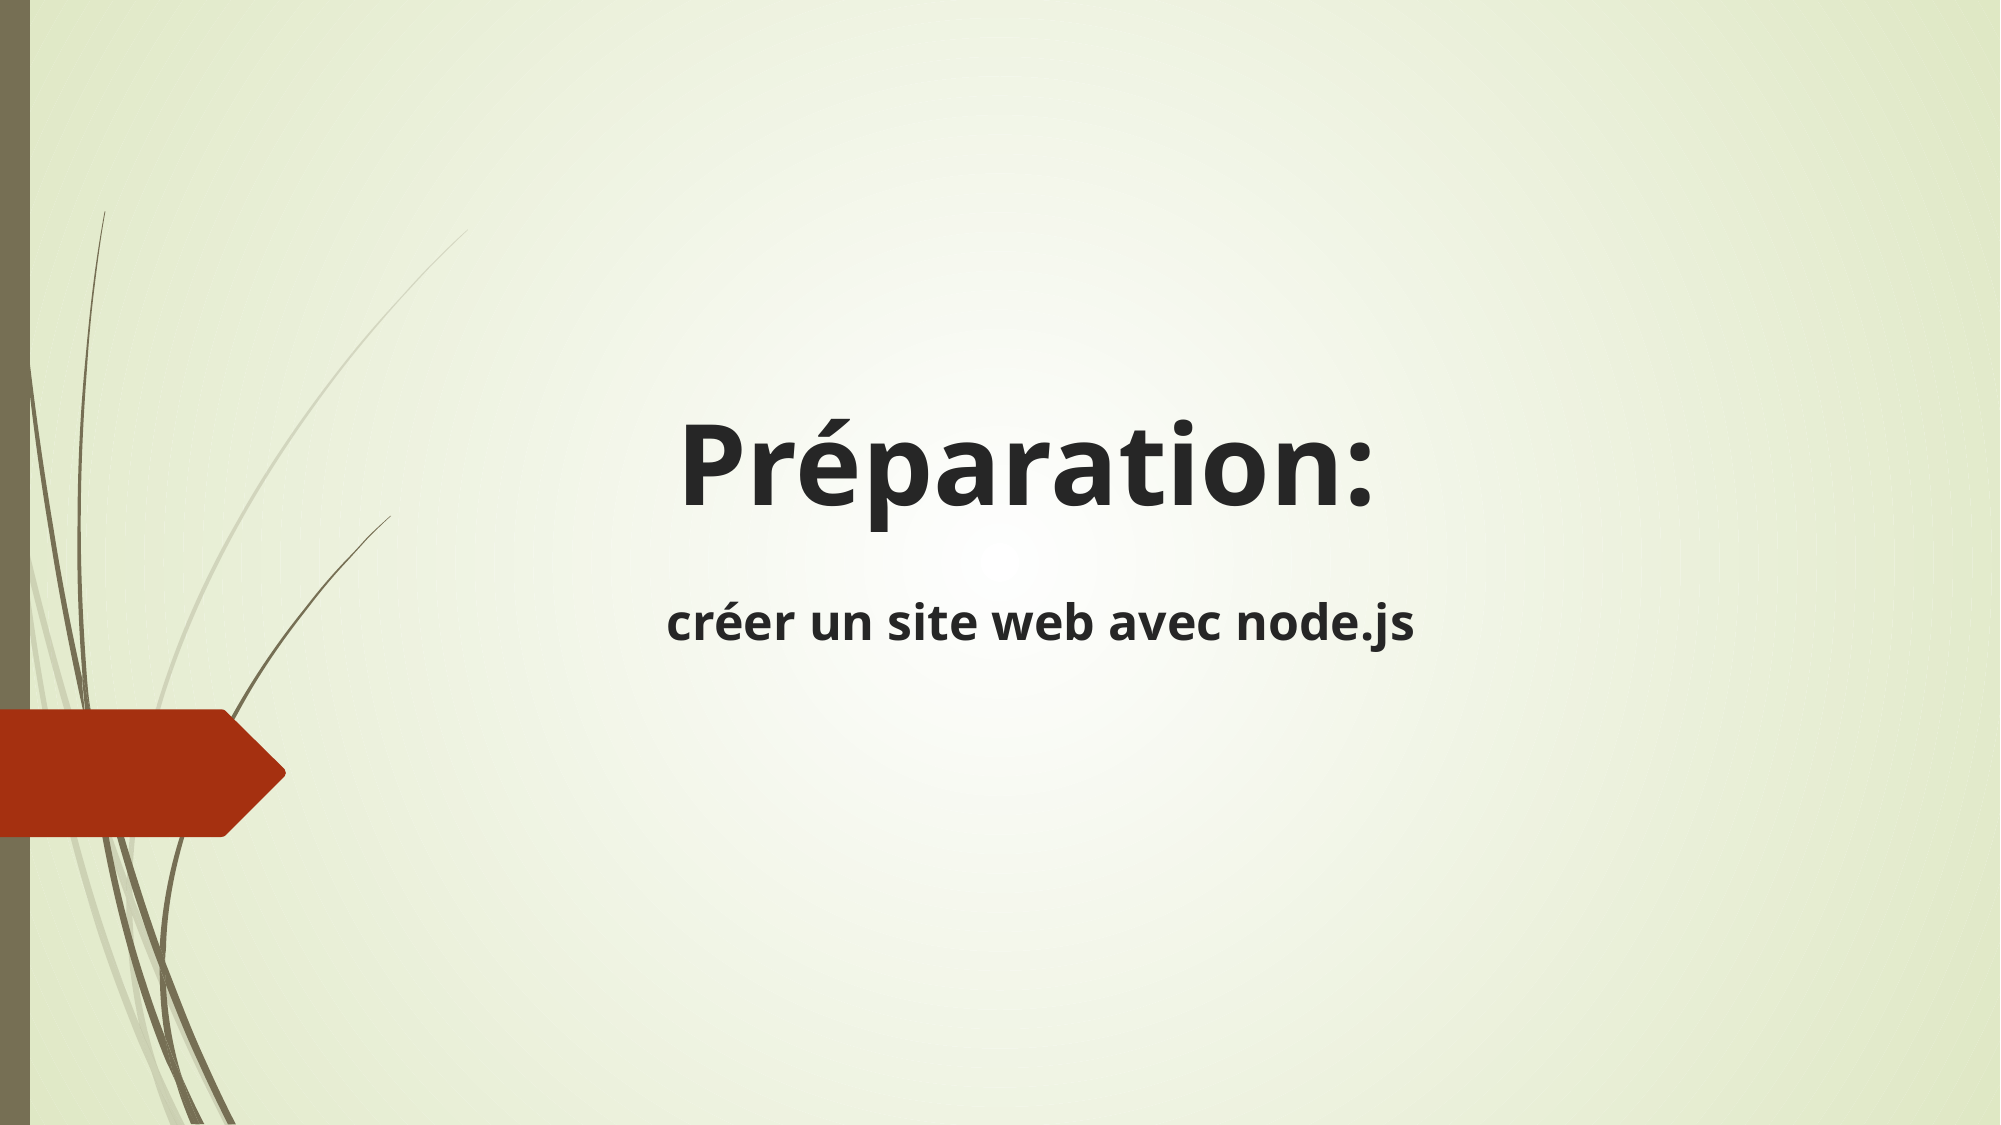

# Préparation: créer un site web avec node.js